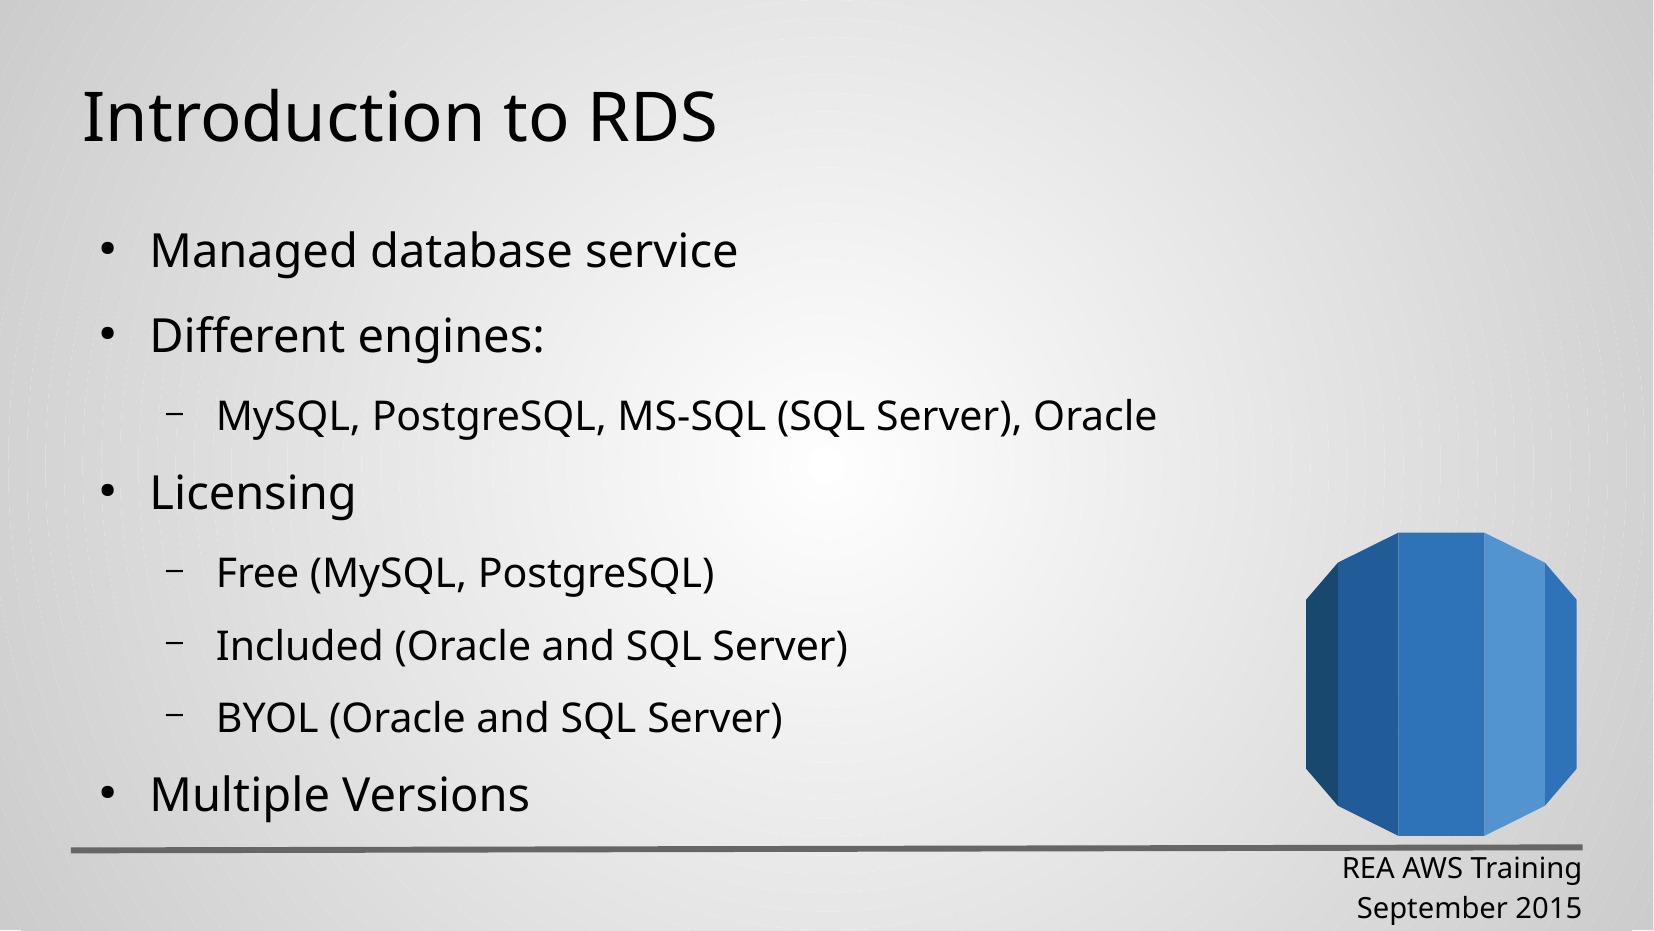

# Introduction to RDS
Managed database service
Different engines:
MySQL, PostgreSQL, MS-SQL (SQL Server), Oracle
Licensing
Free (MySQL, PostgreSQL)
Included (Oracle and SQL Server)
BYOL (Oracle and SQL Server)
Multiple Versions